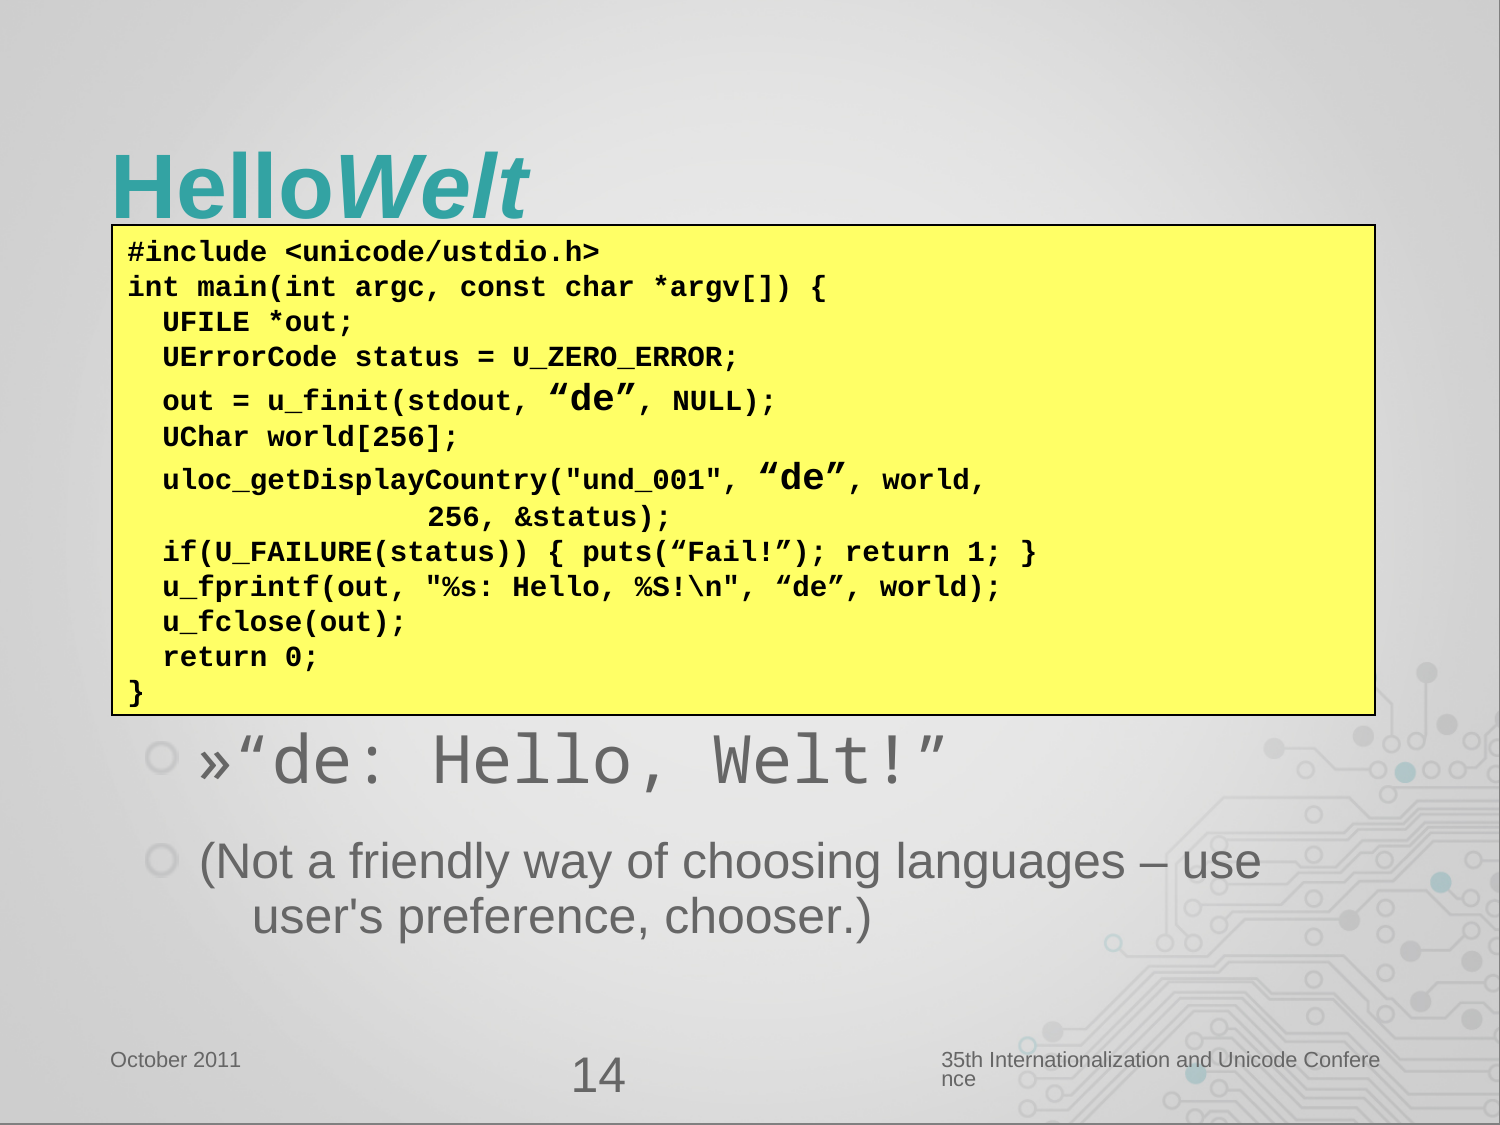

# HelloWelt
#include <unicode/ustdio.h>
int main(int argc, const char *argv[]) {
 UFILE *out;
 UErrorCode status = U_ZERO_ERROR;
 out = u_finit(stdout, “de”, NULL);
 UChar world[256];
 uloc_getDisplayCountry("und_001", “de”, world,
		256, &status);
 if(U_FAILURE(status)) { puts(“Fail!”); return 1; }
 u_fprintf(out, "%s: Hello, %S!\n", “de”, world);
 u_fclose(out);
 return 0;
}
»“de: Hello, Welt!”
(Not a friendly way of choosing languages – use user's preference, chooser.)
October 2011
14
35th Internationalization and Unicode Conference